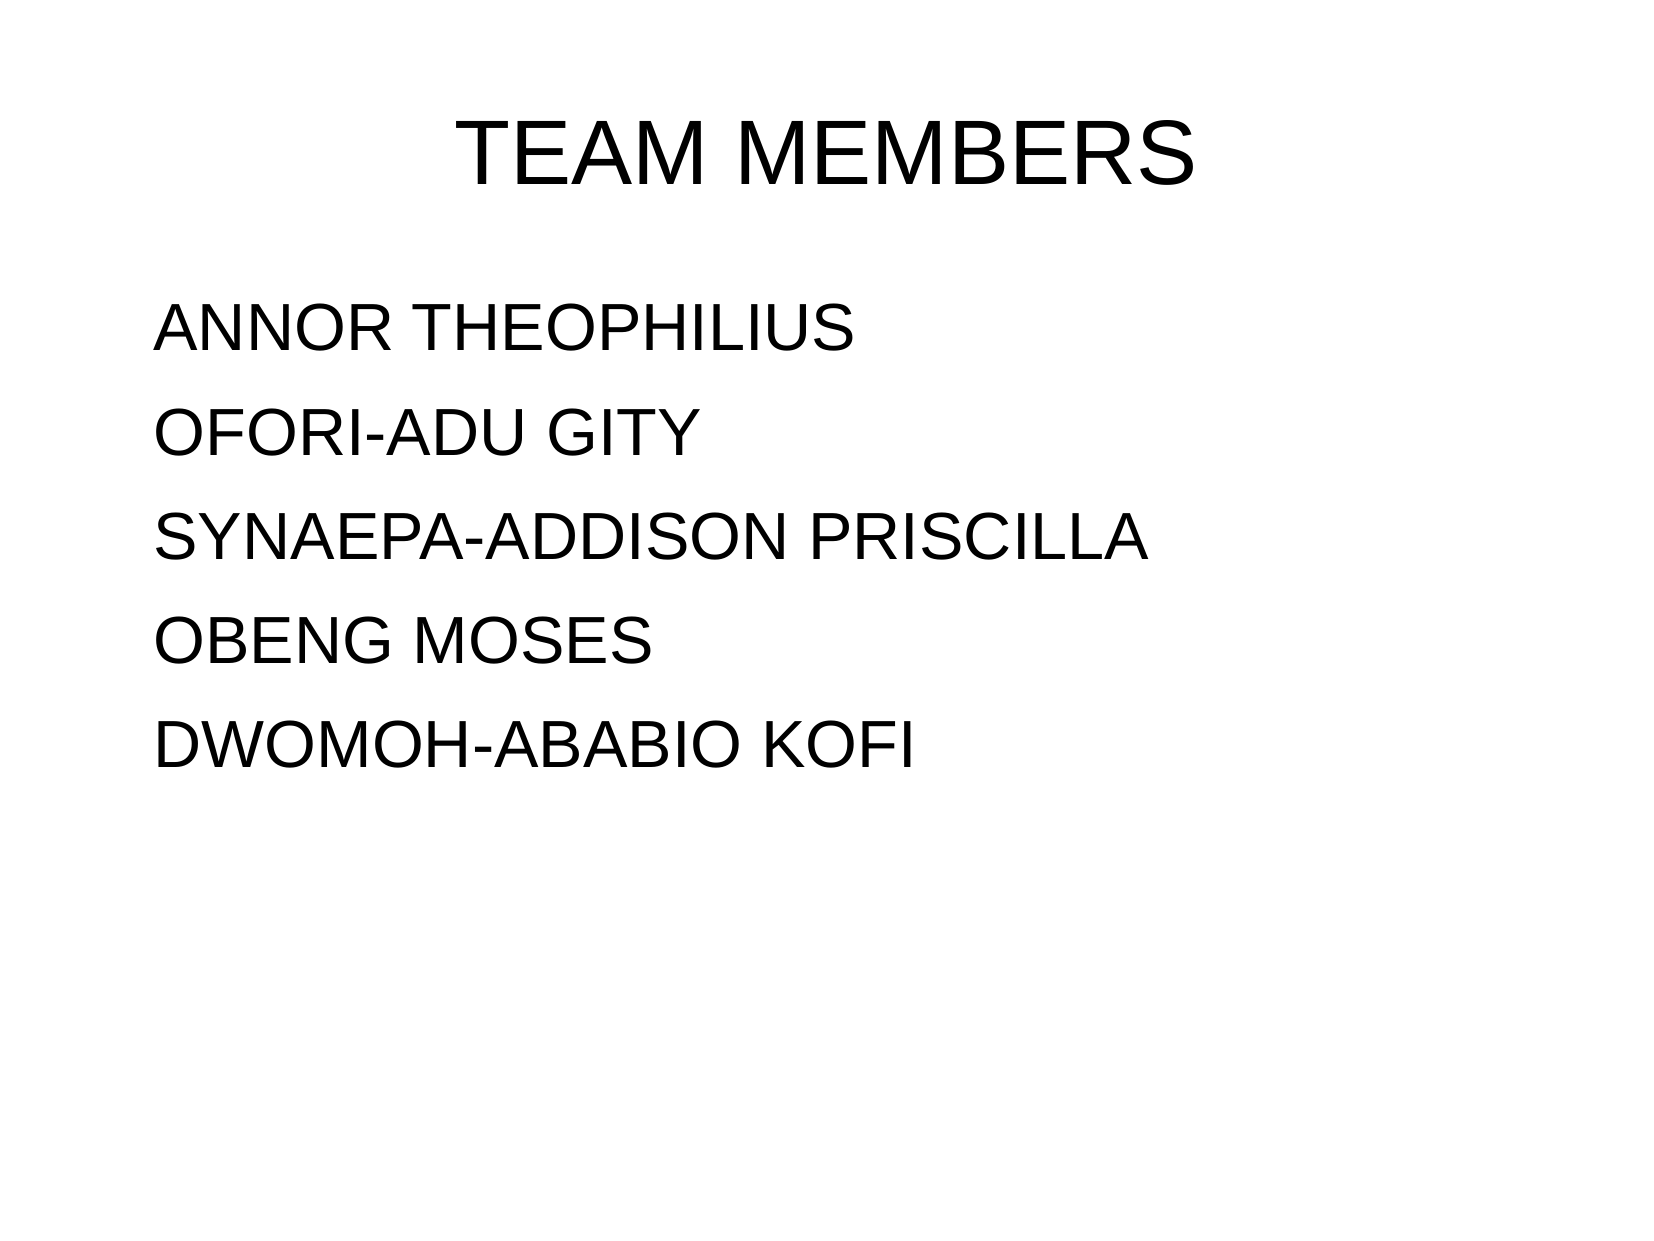

# TEAM MEMBERS
ANNOR THEOPHILIUS
OFORI-ADU GITY
SYNAEPA-ADDISON PRISCILLA
OBENG MOSES
DWOMOH-ABABIO KOFI